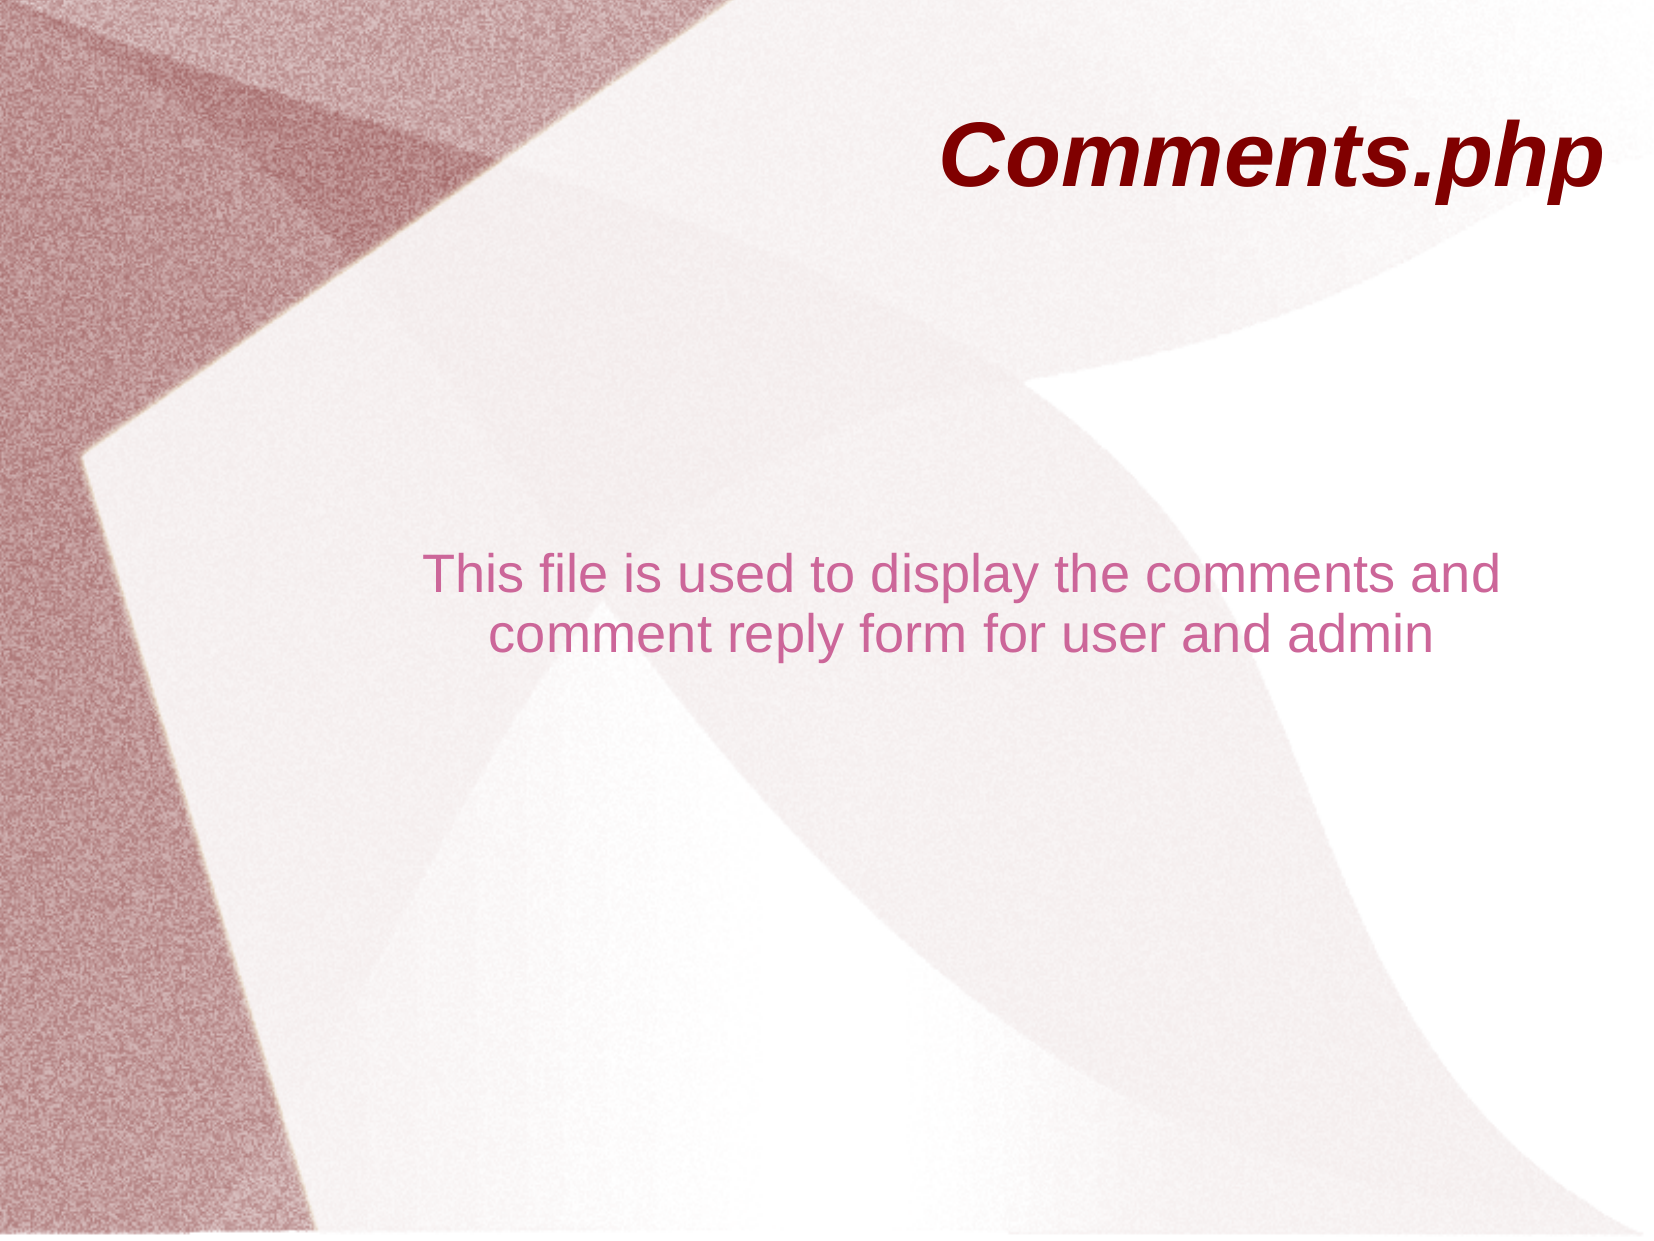

# Comments.php
This file is used to display the comments and comment reply form for user and admin